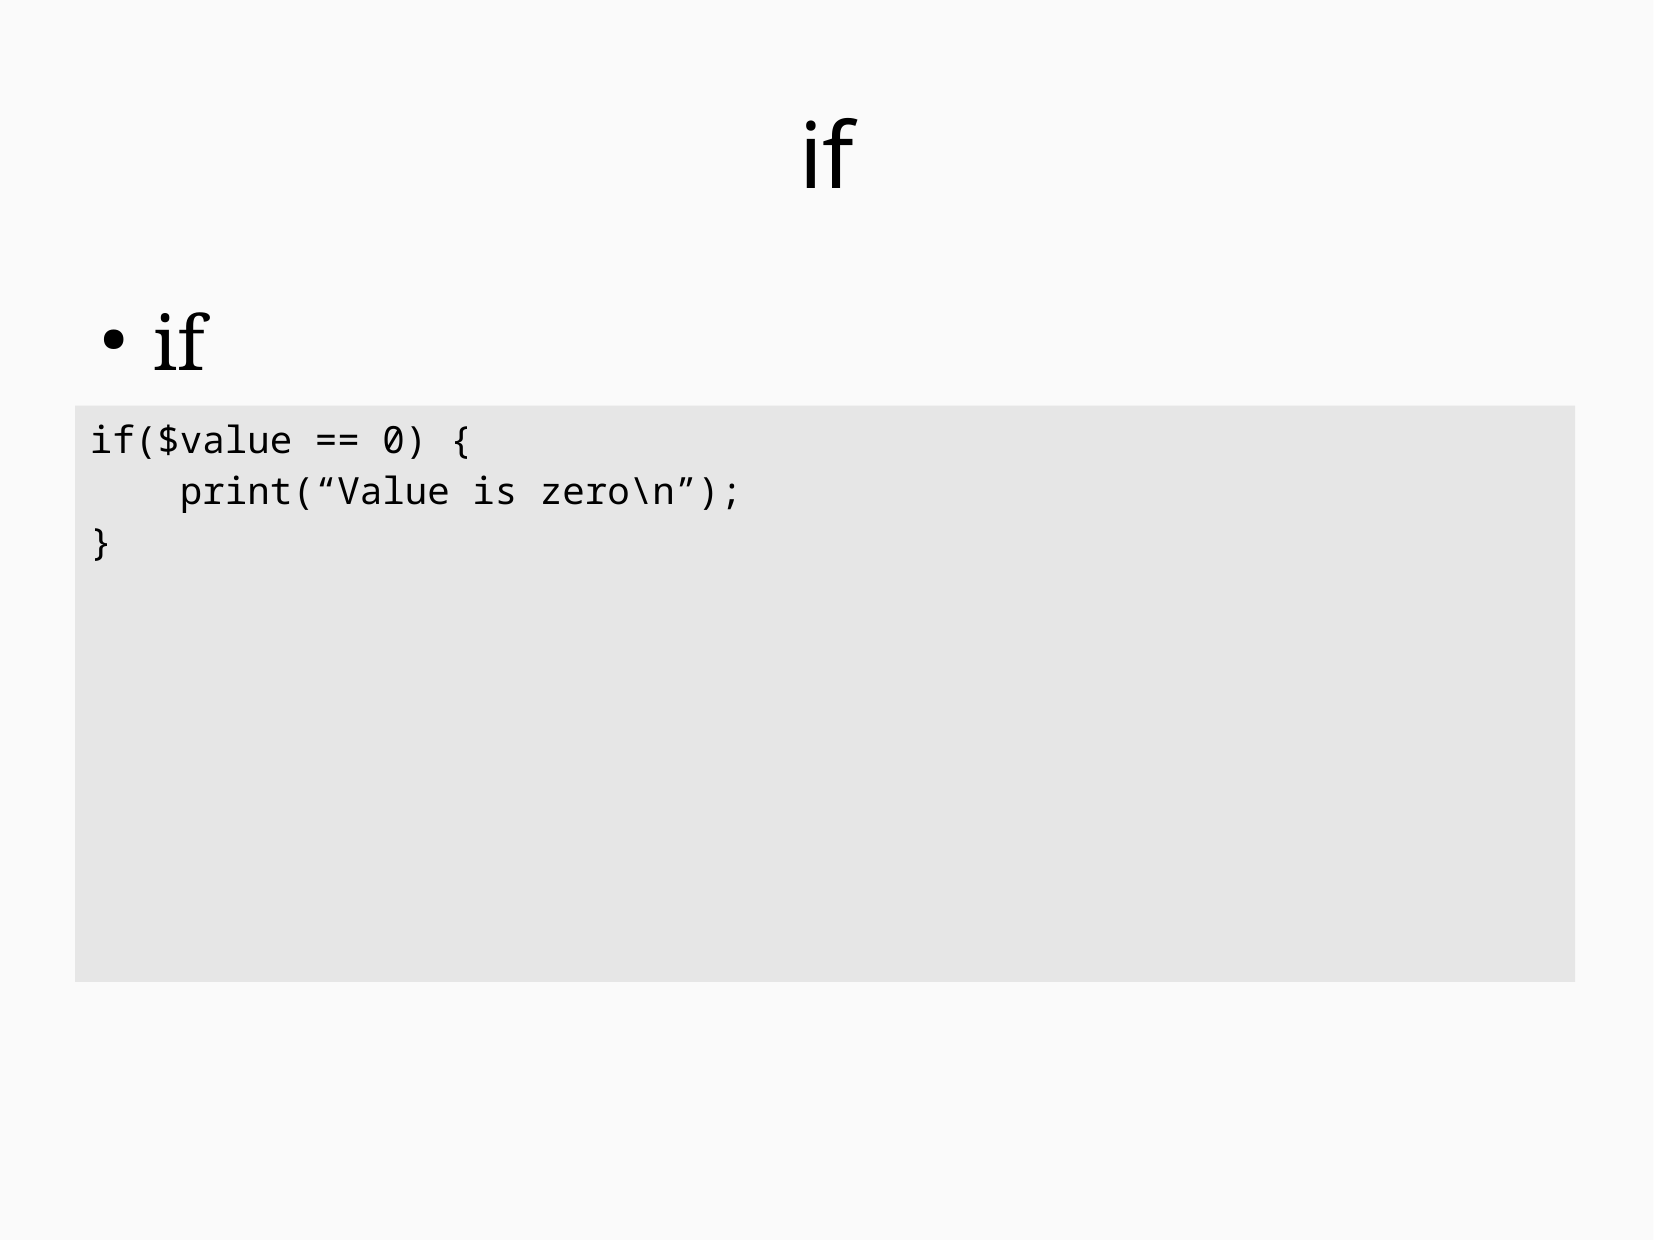

# if
if
if($value == 0) {
 print(“Value is zero\n”);
}